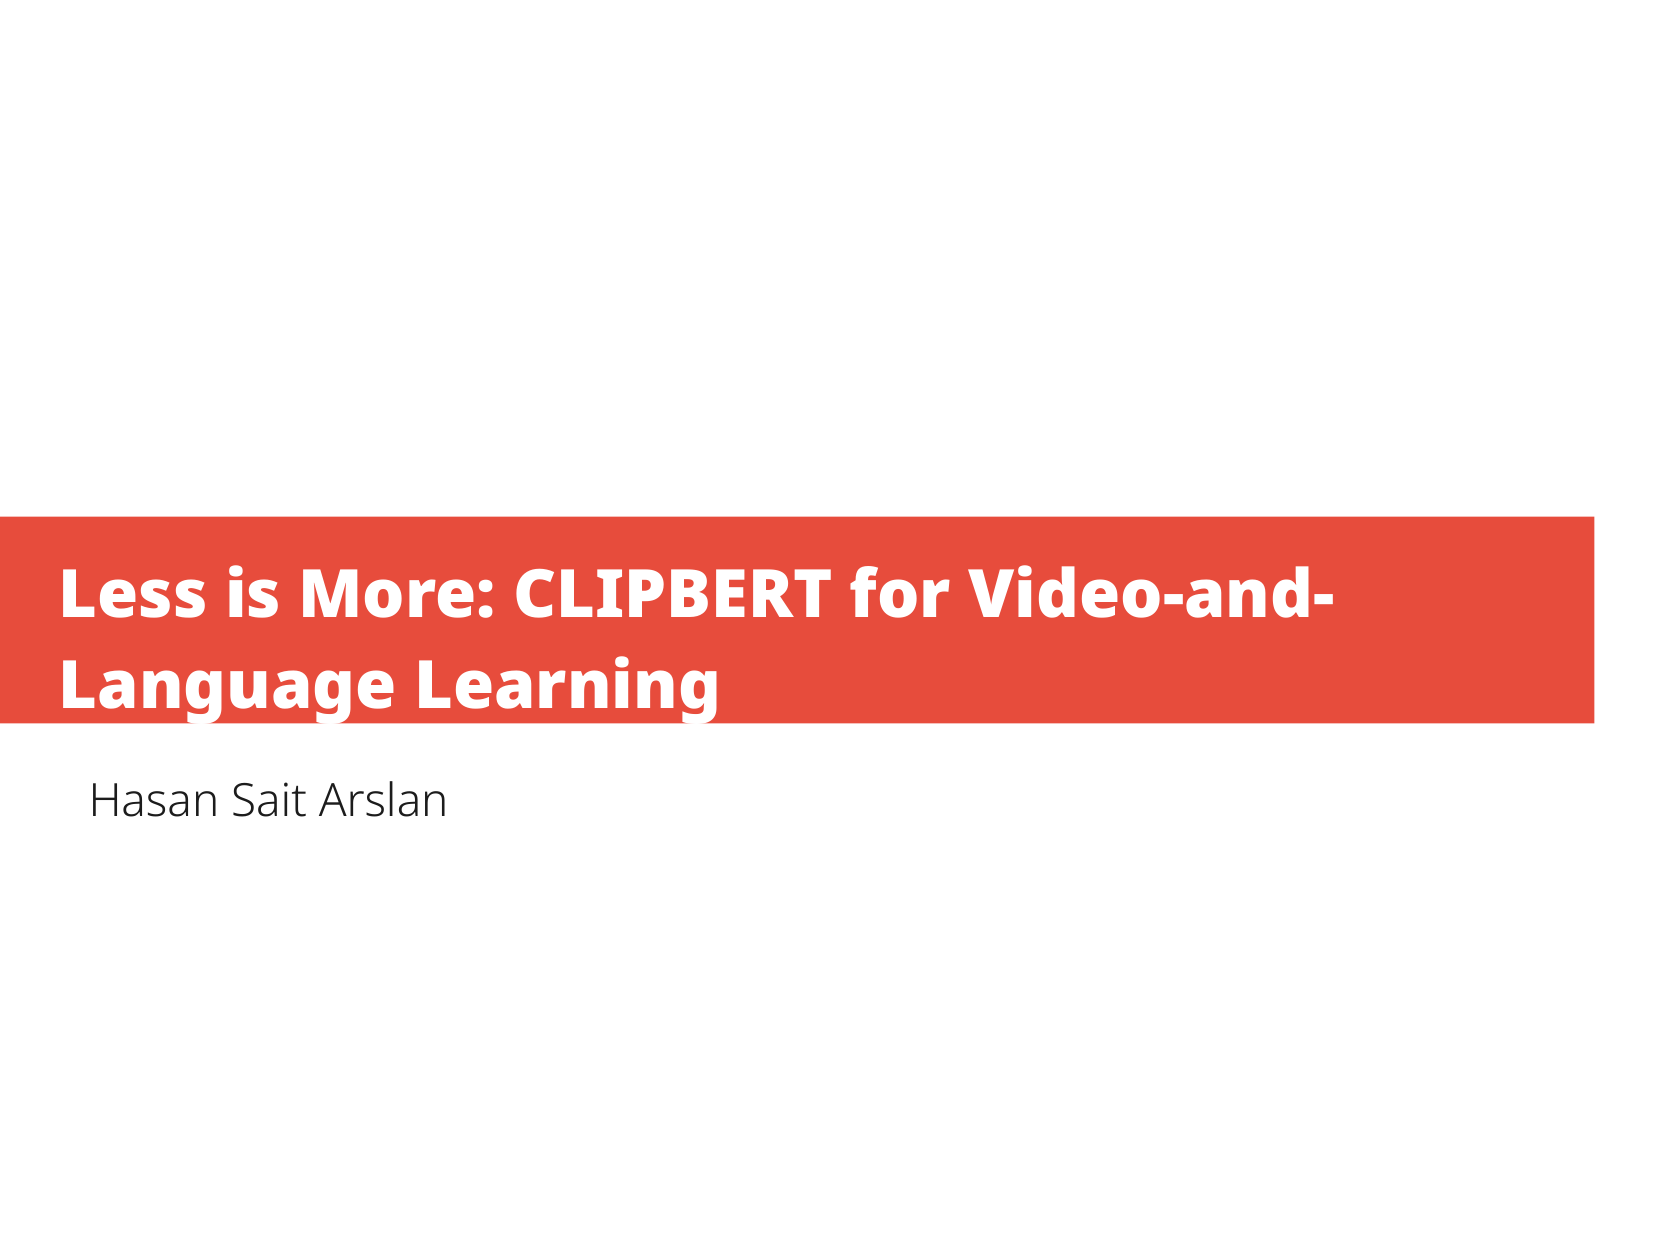

# Less is More: CLIPBERT for Video-and-Language Learning
Hasan Sait Arslan